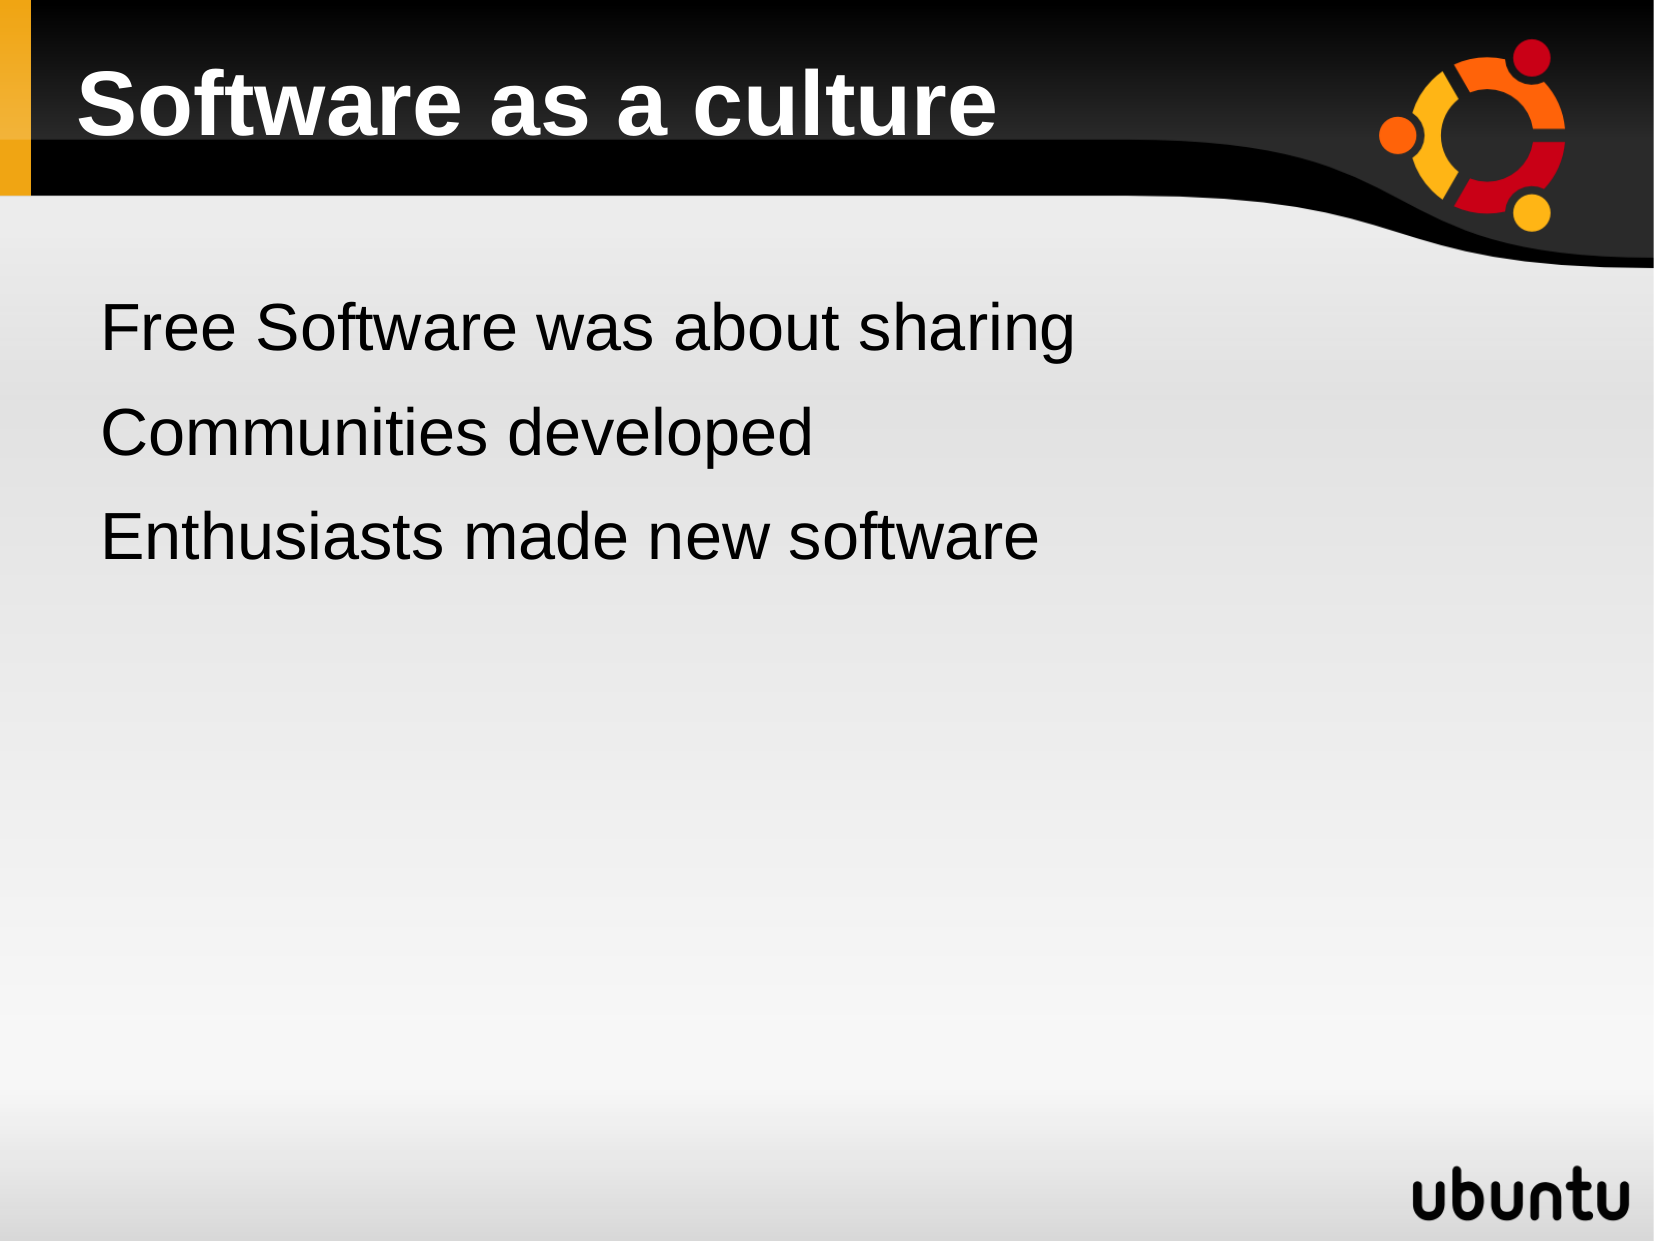

# Software as a culture
Free Software was about sharing
Communities developed
Enthusiasts made new software